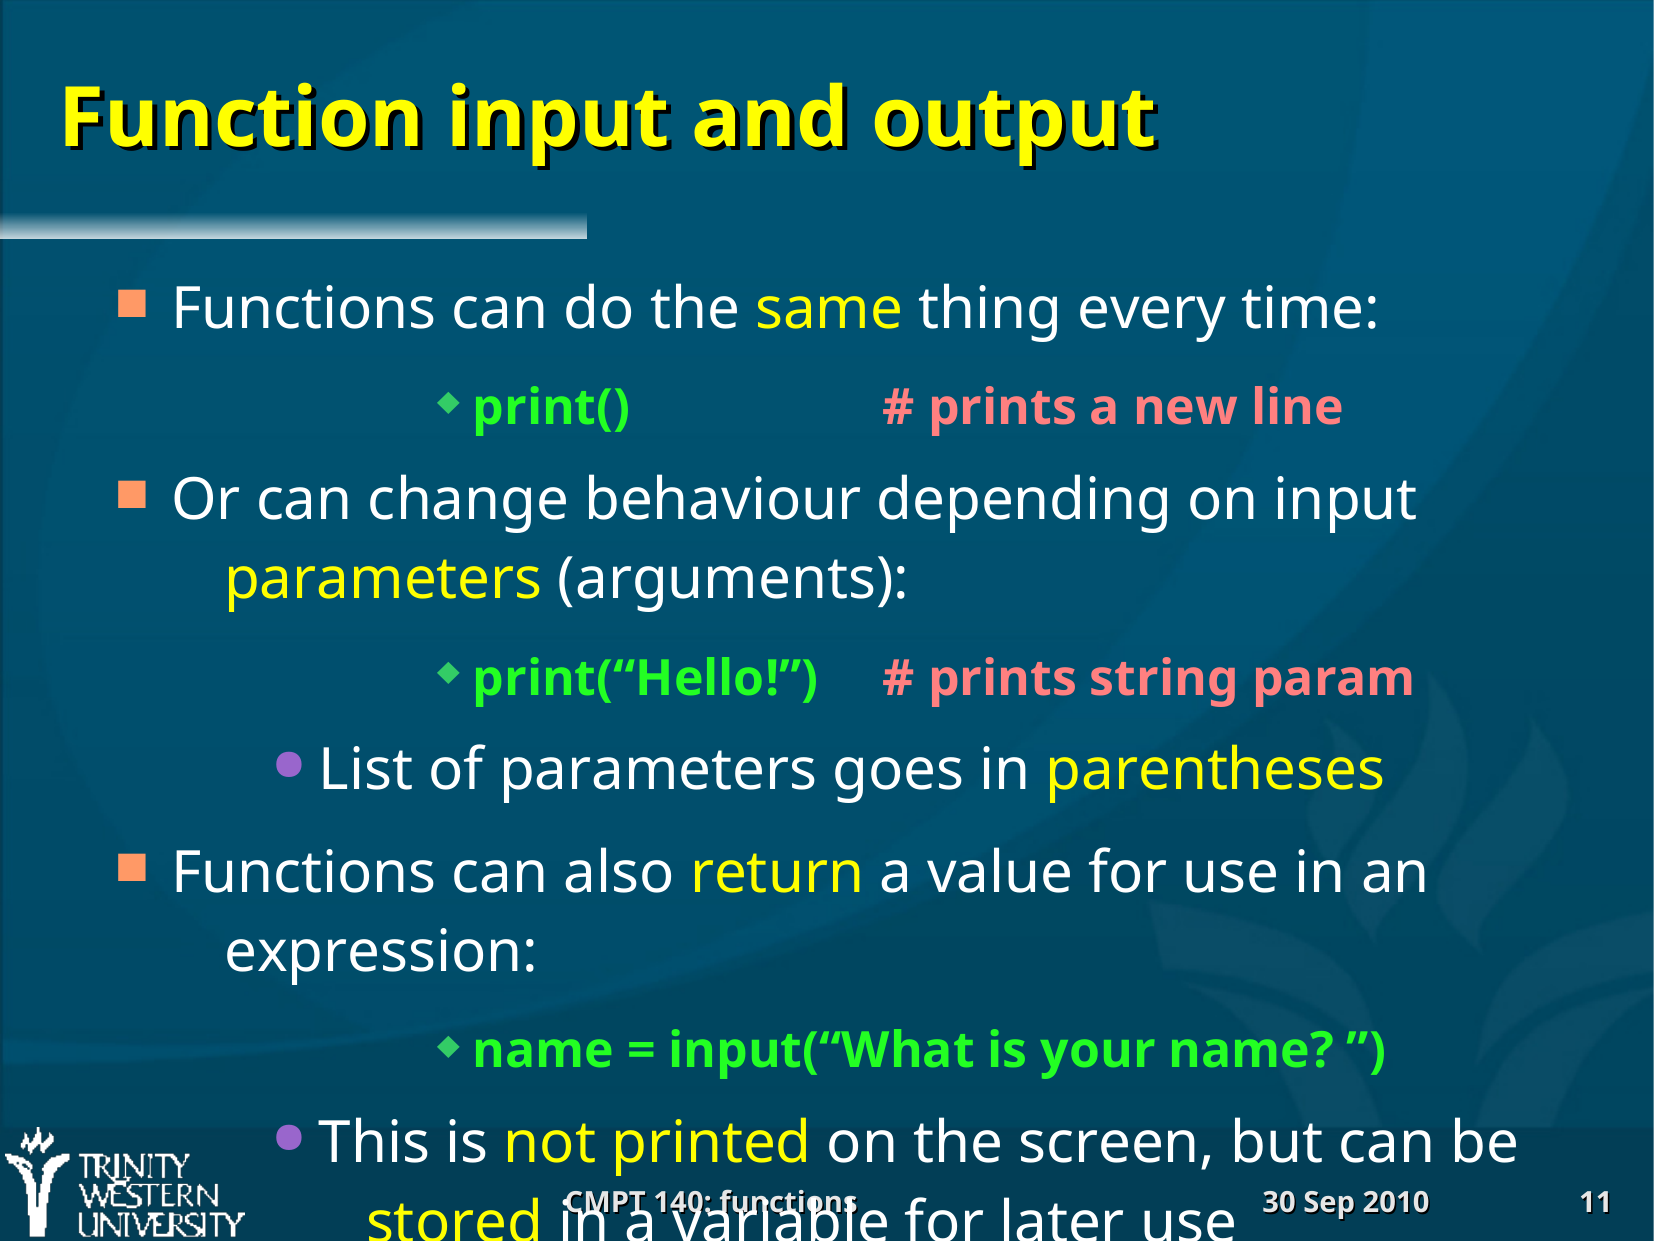

# Function input and output
Functions can do the same thing every time:
print()				# prints a new line
Or can change behaviour depending on input parameters (arguments):
print(“Hello!”)	# prints string param
List of parameters goes in parentheses
Functions can also return a value for use in an expression:
name = input(“What is your name? ”)
This is not printed on the screen, but can be stored in a variable for later use
CMPT 140: functions
30 Sep 2010
11